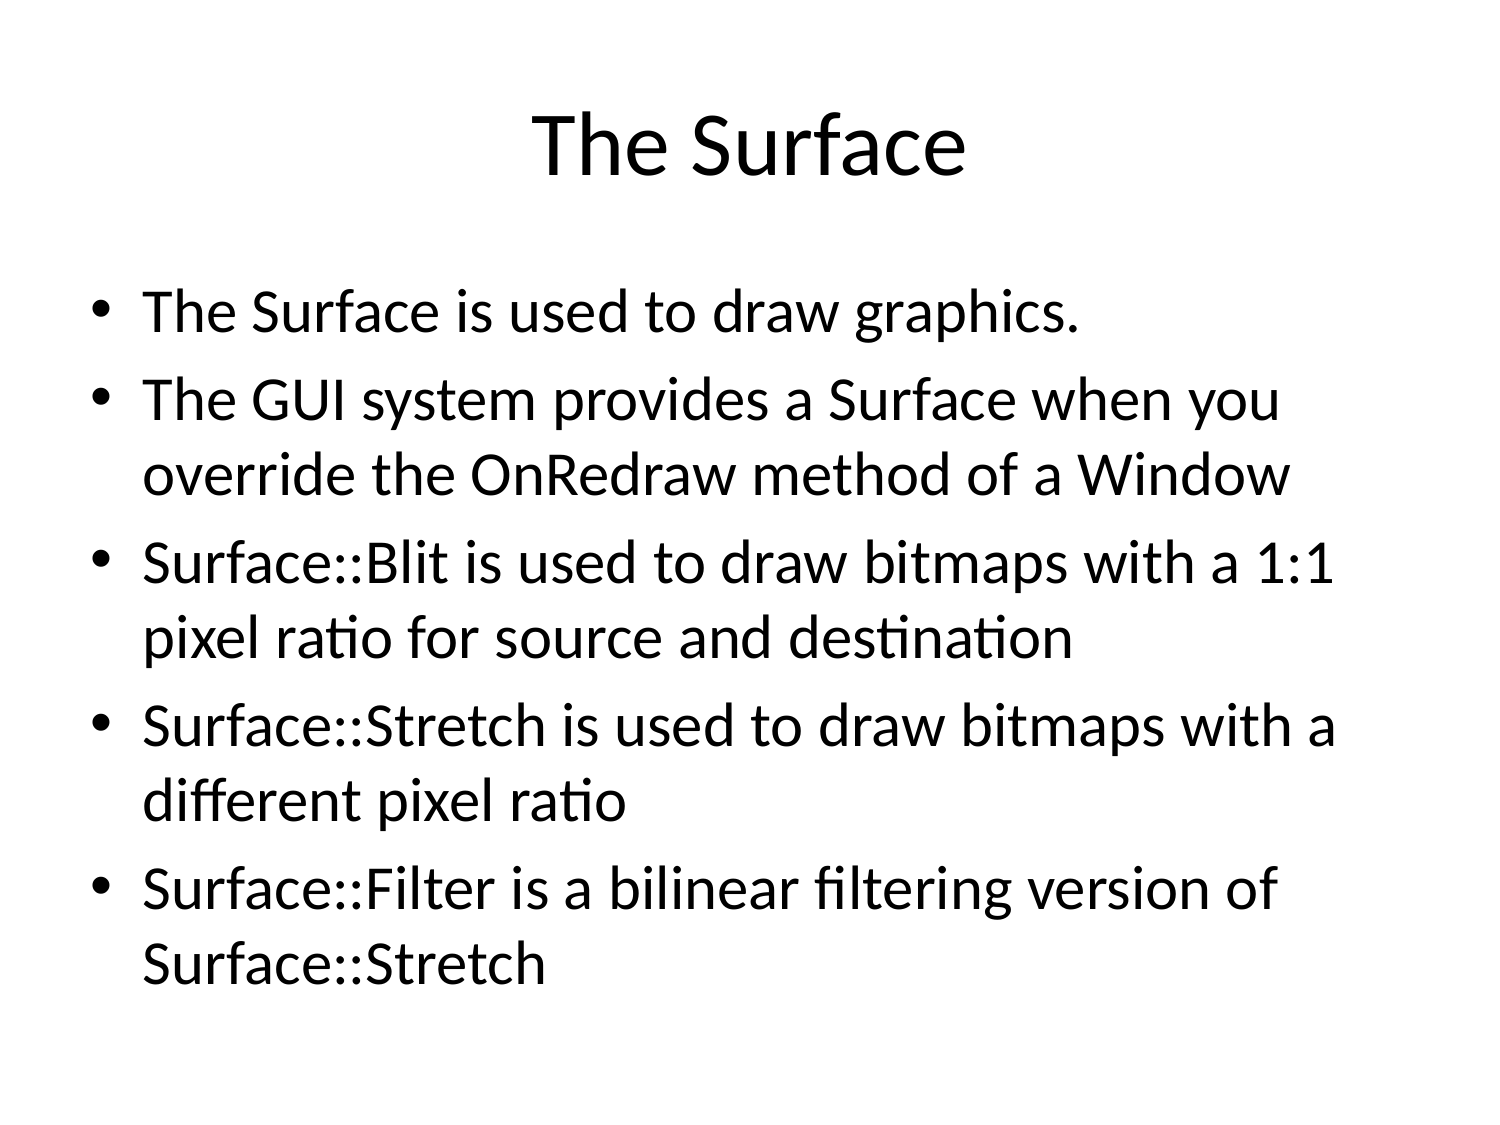

# The Surface
The Surface is used to draw graphics.
The GUI system provides a Surface when you override the OnRedraw method of a Window
Surface::Blit is used to draw bitmaps with a 1:1 pixel ratio for source and destination
Surface::Stretch is used to draw bitmaps with a different pixel ratio
Surface::Filter is a bilinear filtering version of Surface::Stretch